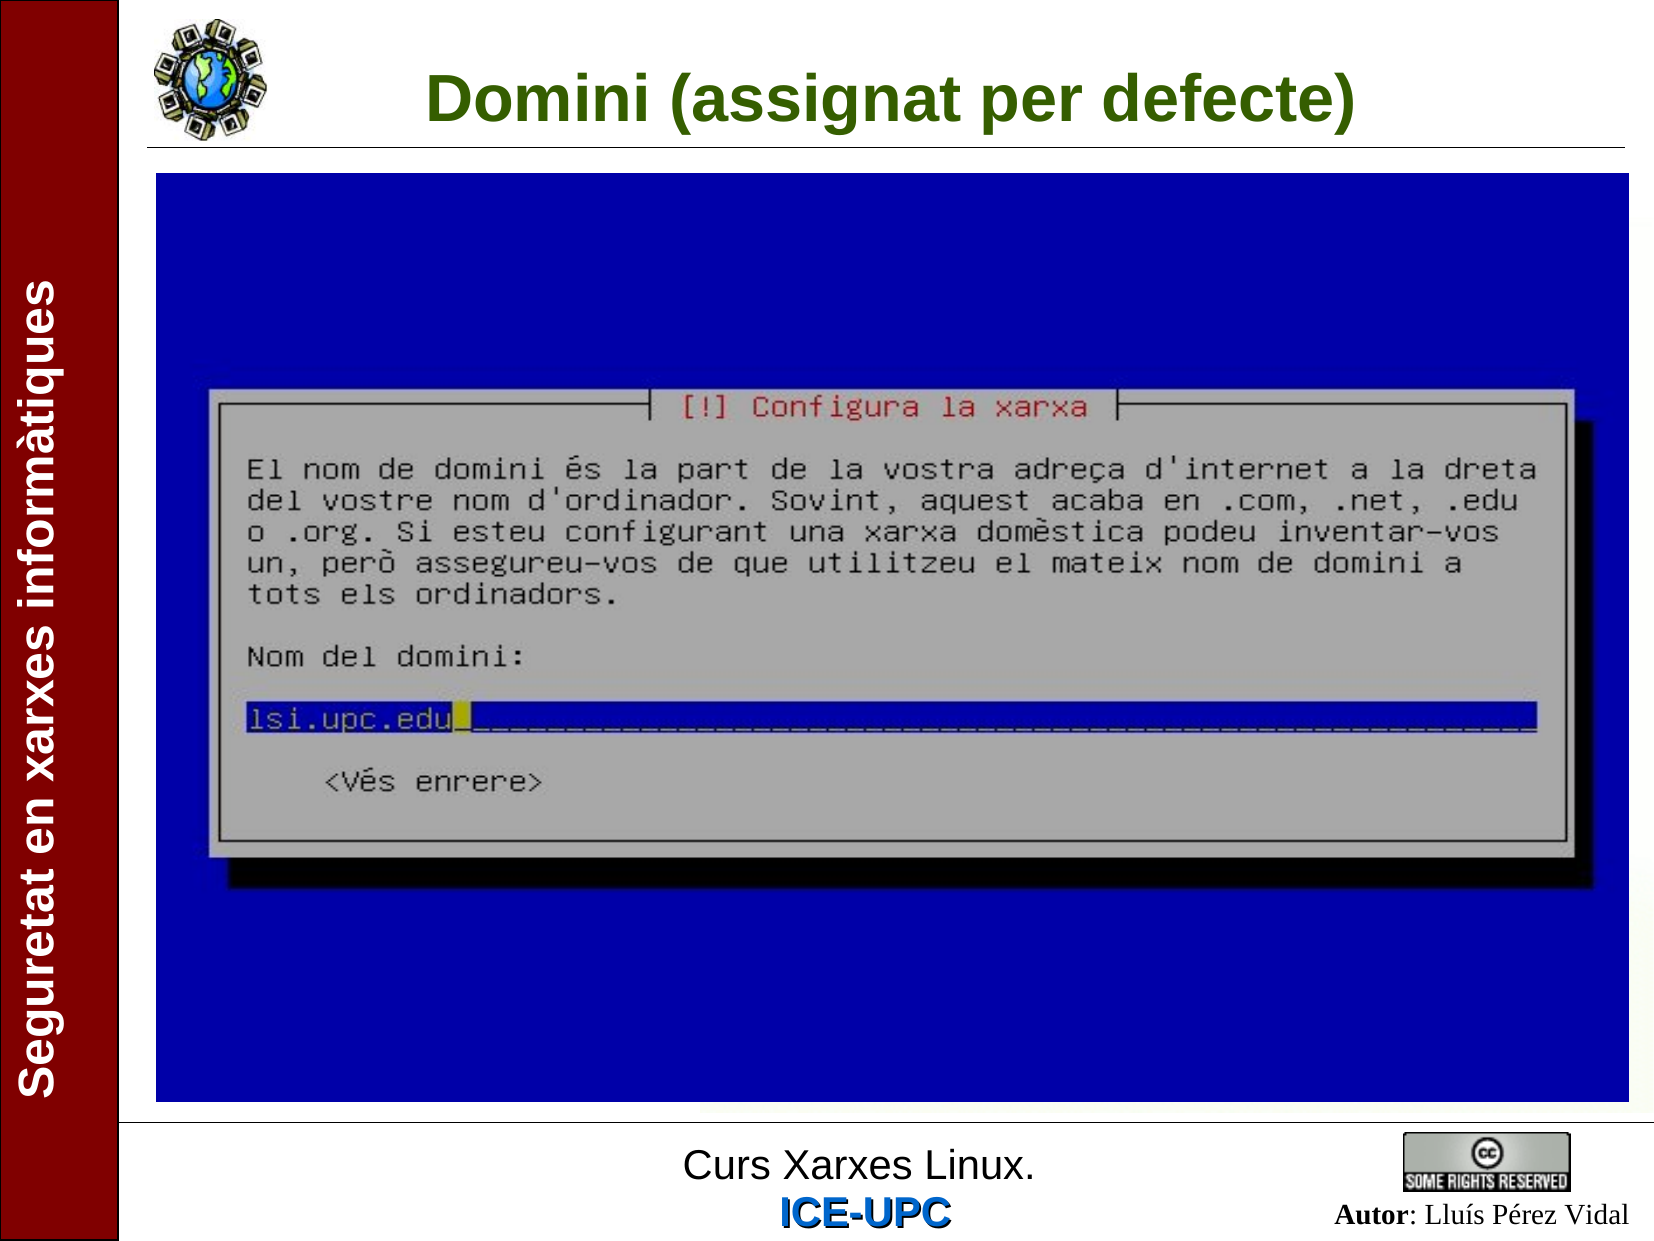

# Domini (assignat per defecte)
 Croquis d'arquitectura mostrant les 3 zones